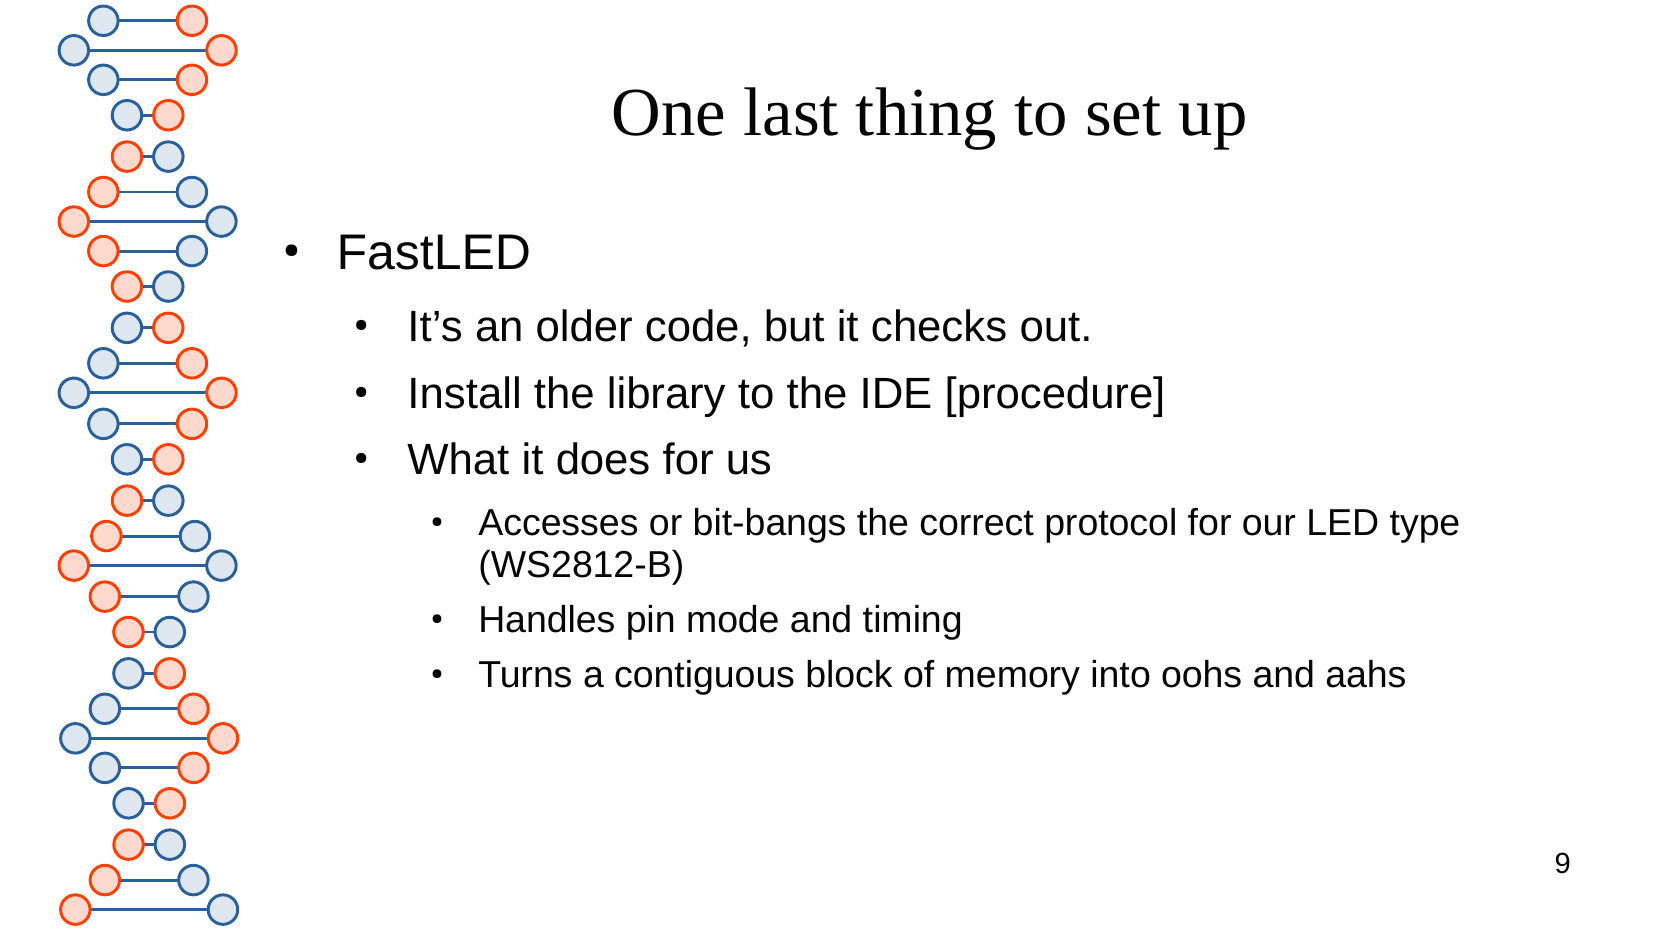

# One last thing to set up
FastLED
It’s an older code, but it checks out.
Install the library to the IDE [procedure]
What it does for us
Accesses or bit-bangs the correct protocol for our LED type (WS2812-B)
Handles pin mode and timing
Turns a contiguous block of memory into oohs and aahs
9